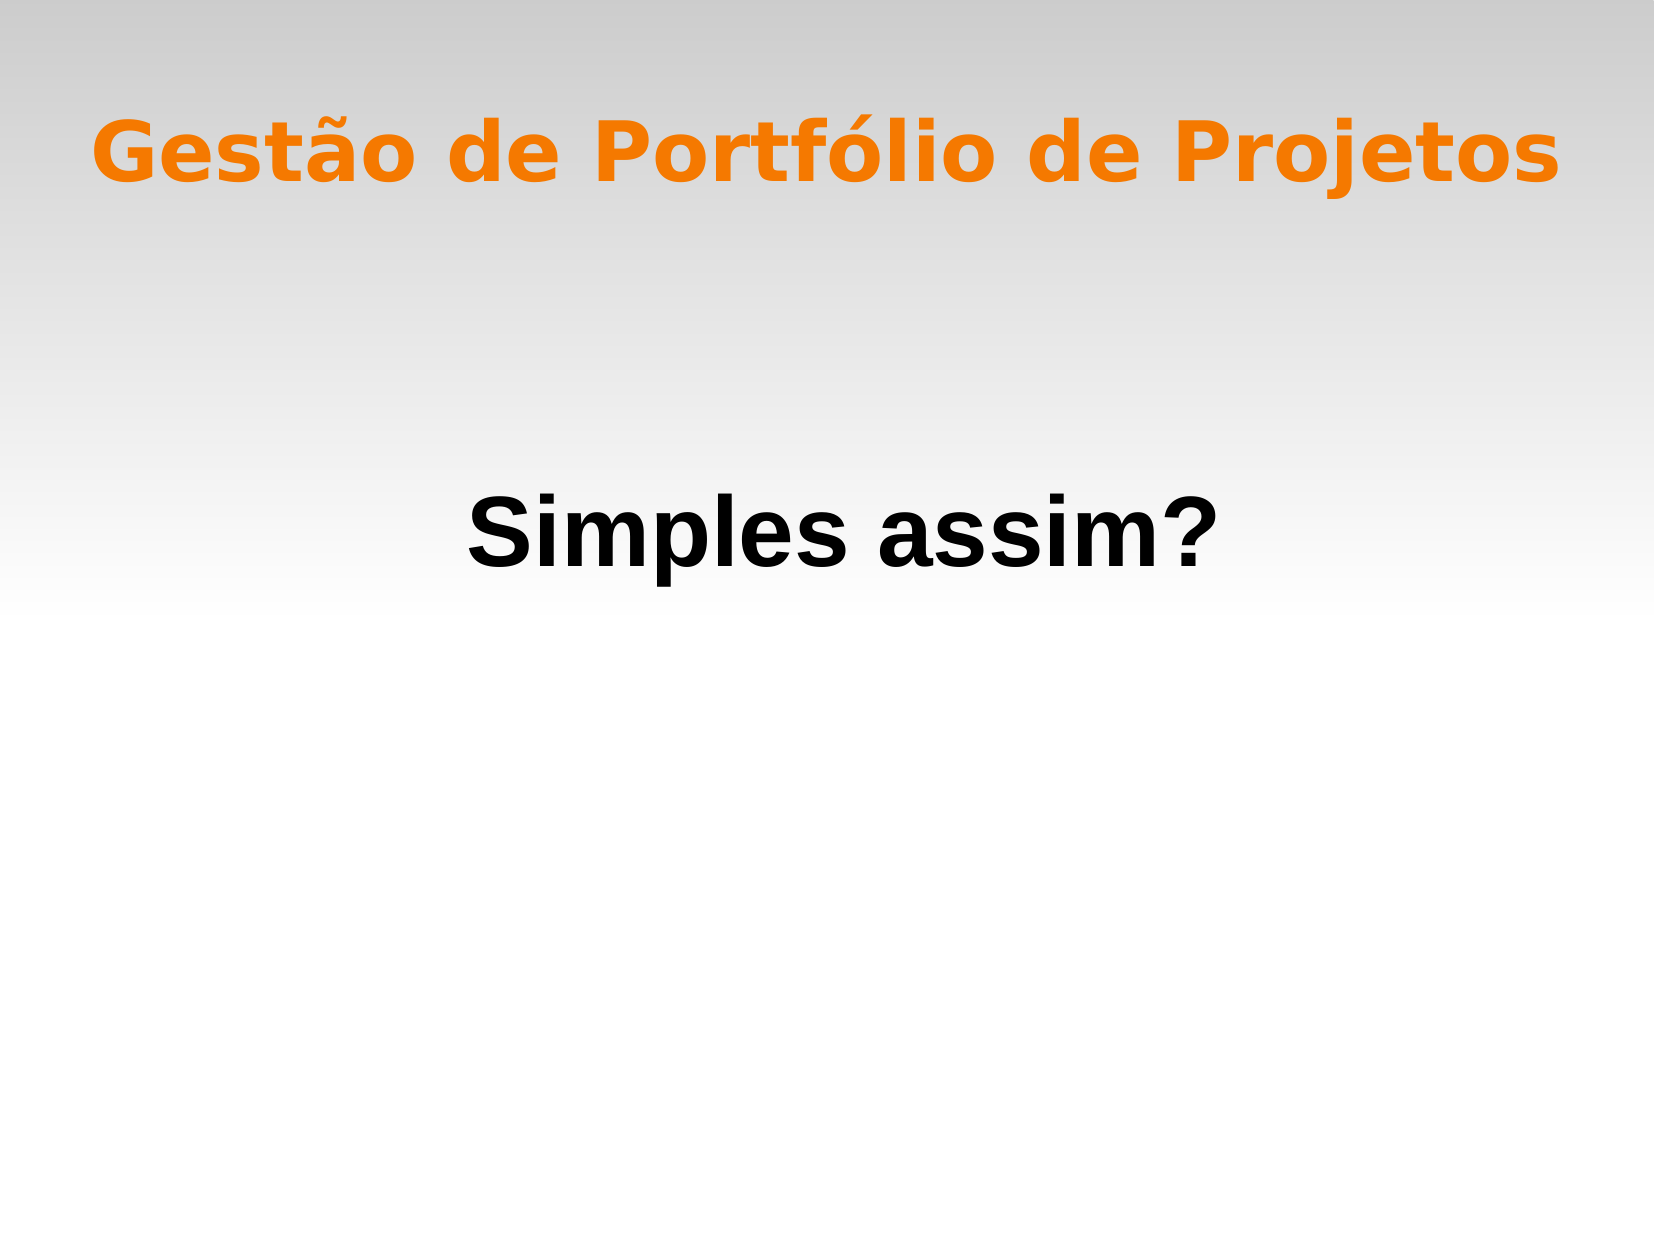

# Gestão de Portfólio de Projetos
Simples assim?